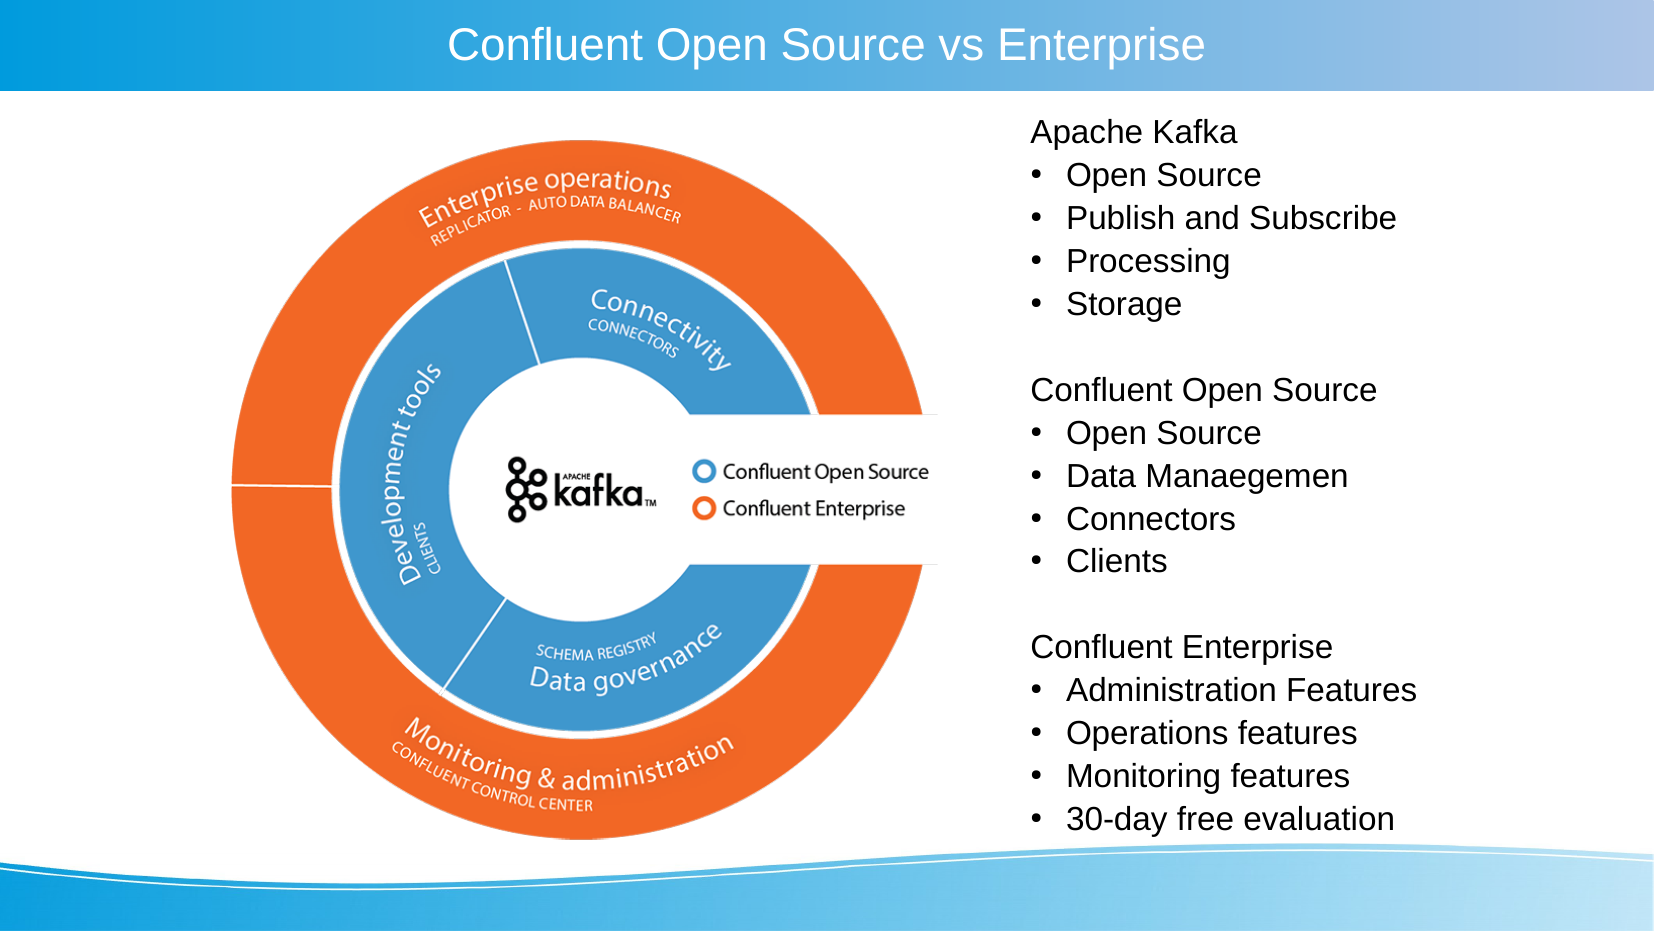

# Confluent Open Source vs Enterprise
Apache Kafka
Open Source
Publish and Subscribe
Processing
Storage
Confluent Open Source
Open Source
Data Manaegemen
Connectors
Clients
Confluent Enterprise
Administration Features
Operations features
Monitoring features
30-day free evaluation